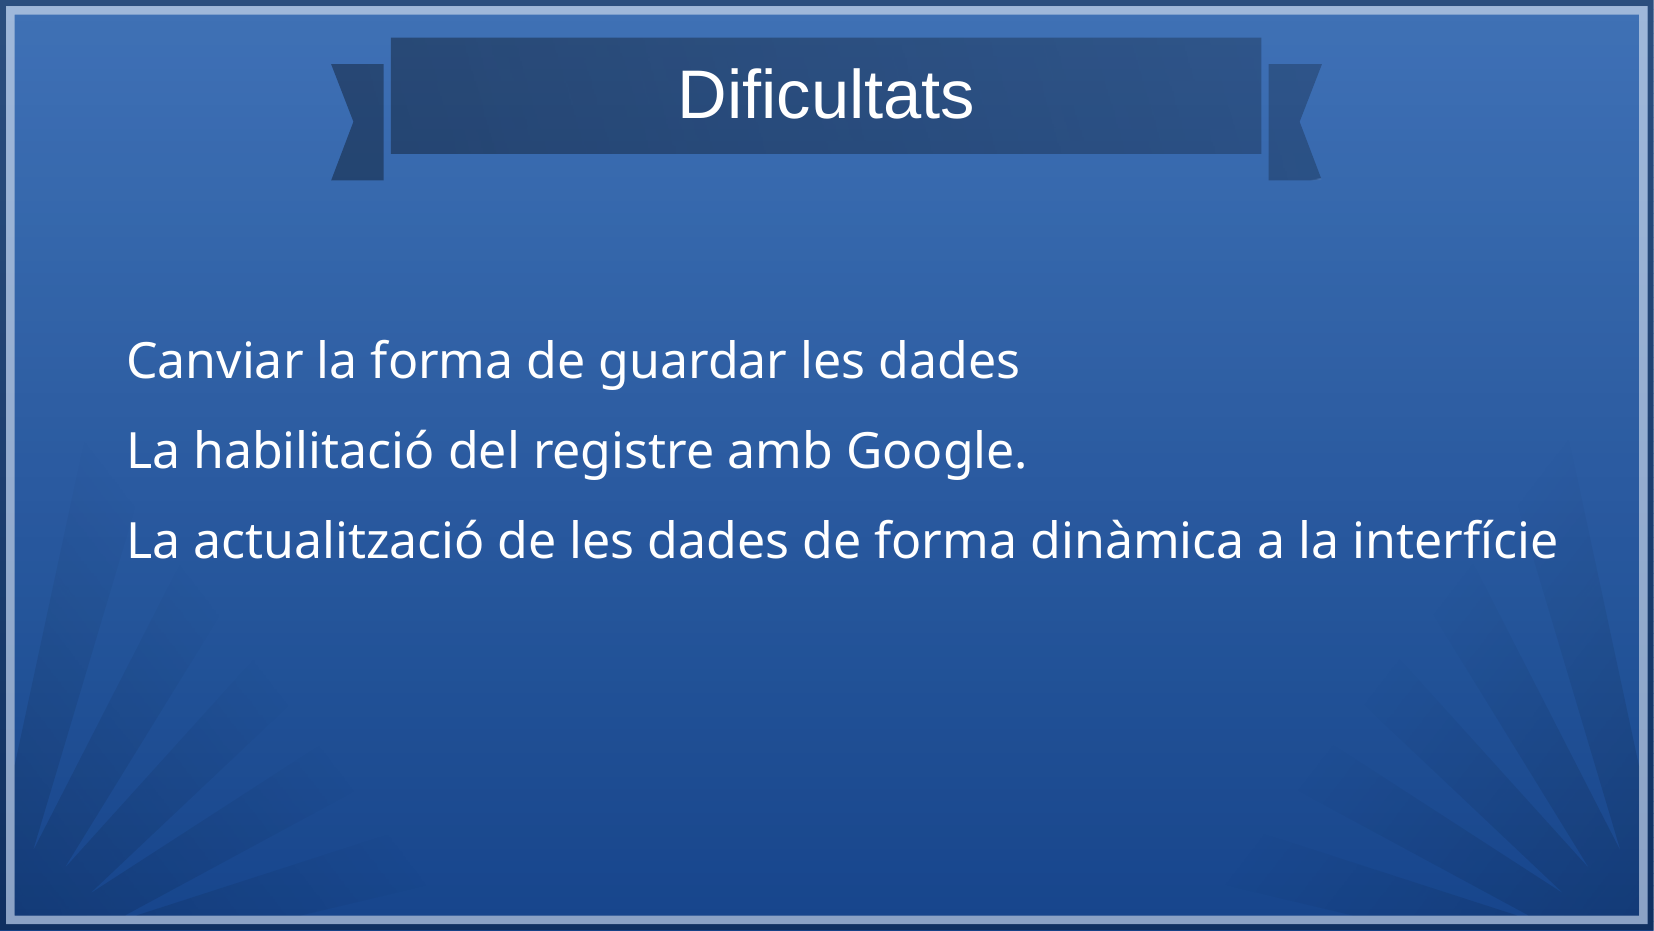

# Dificultats
Canviar la forma de guardar les dades
La habilitació del registre amb Google.
La actualització de les dades de forma dinàmica a la interfície